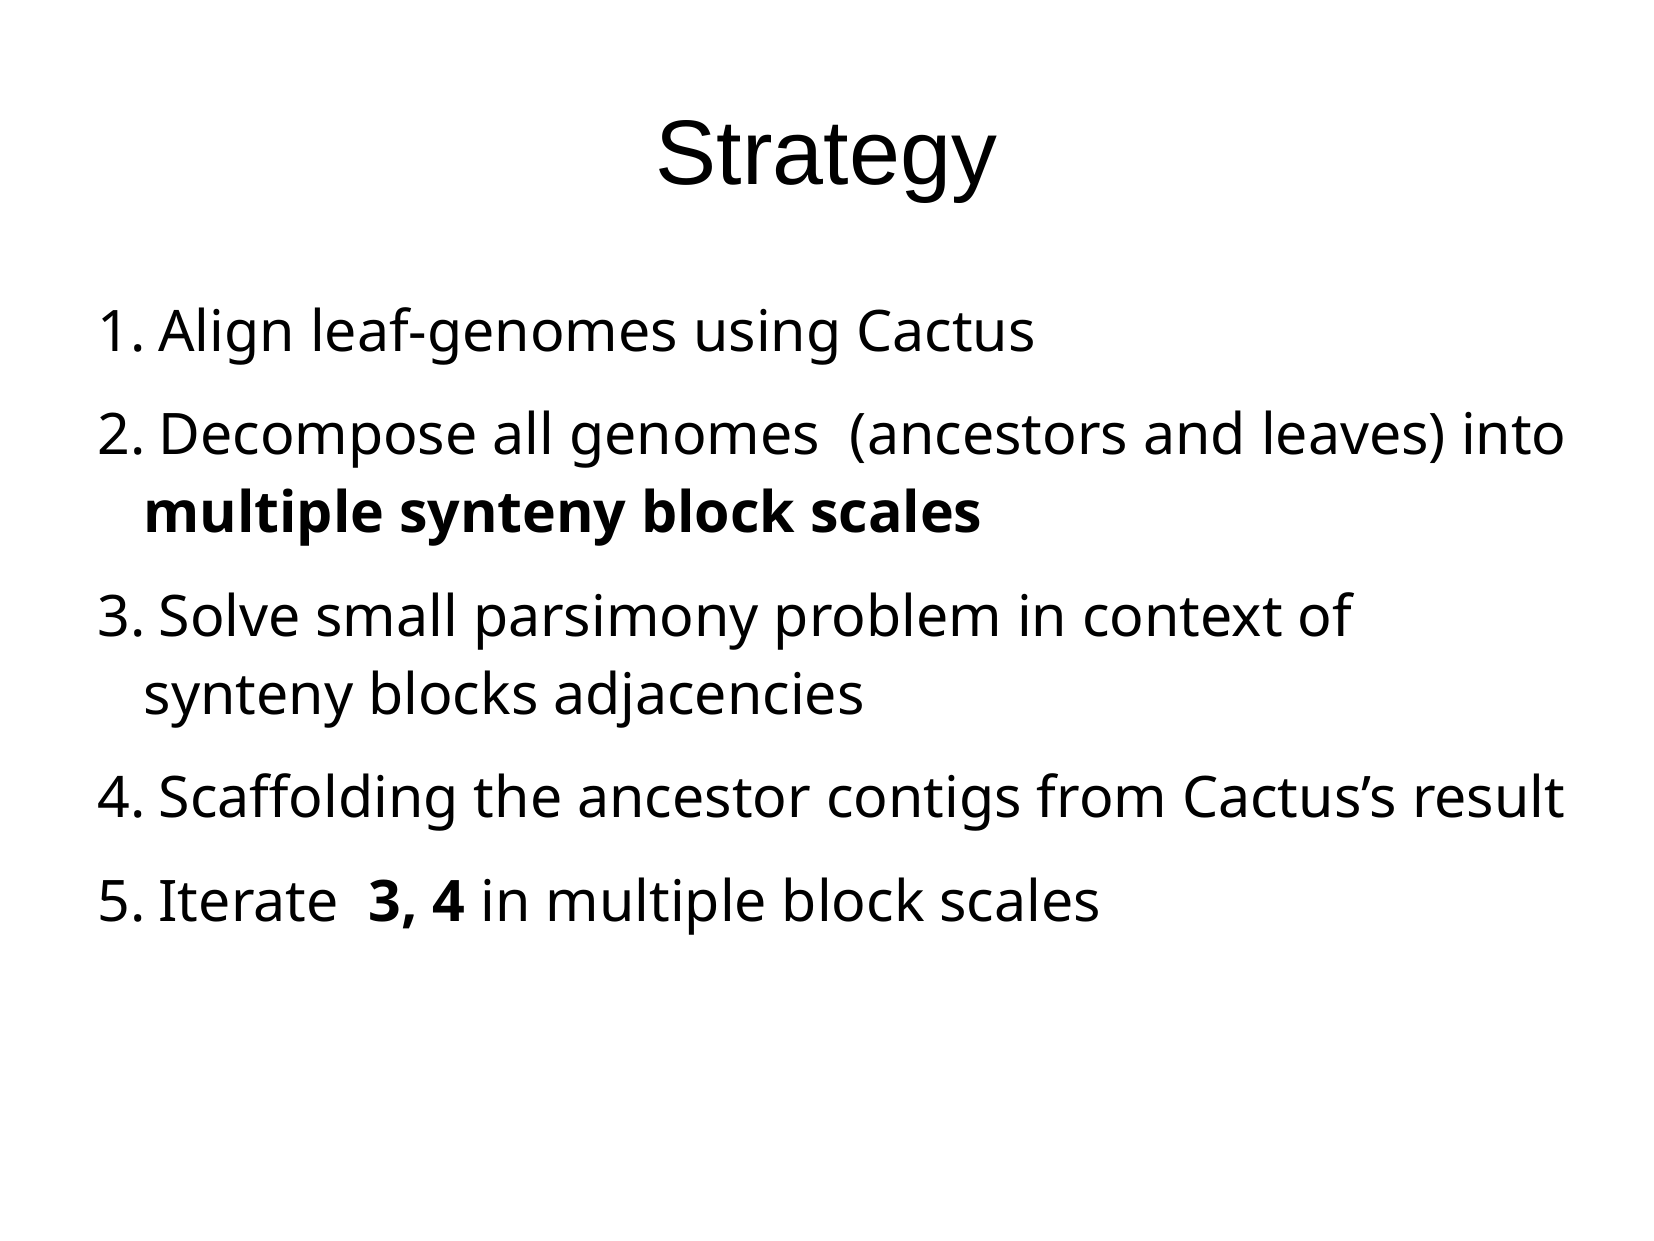

# Strategy
 Align leaf-genomes using Cactus
 Decompose all genomes (ancestors and leaves) into multiple synteny block scales
 Solve small parsimony problem in context of synteny blocks adjacencies
 Scaffolding the ancestor contigs from Cactus’s result
 Iterate 3, 4 in multiple block scales